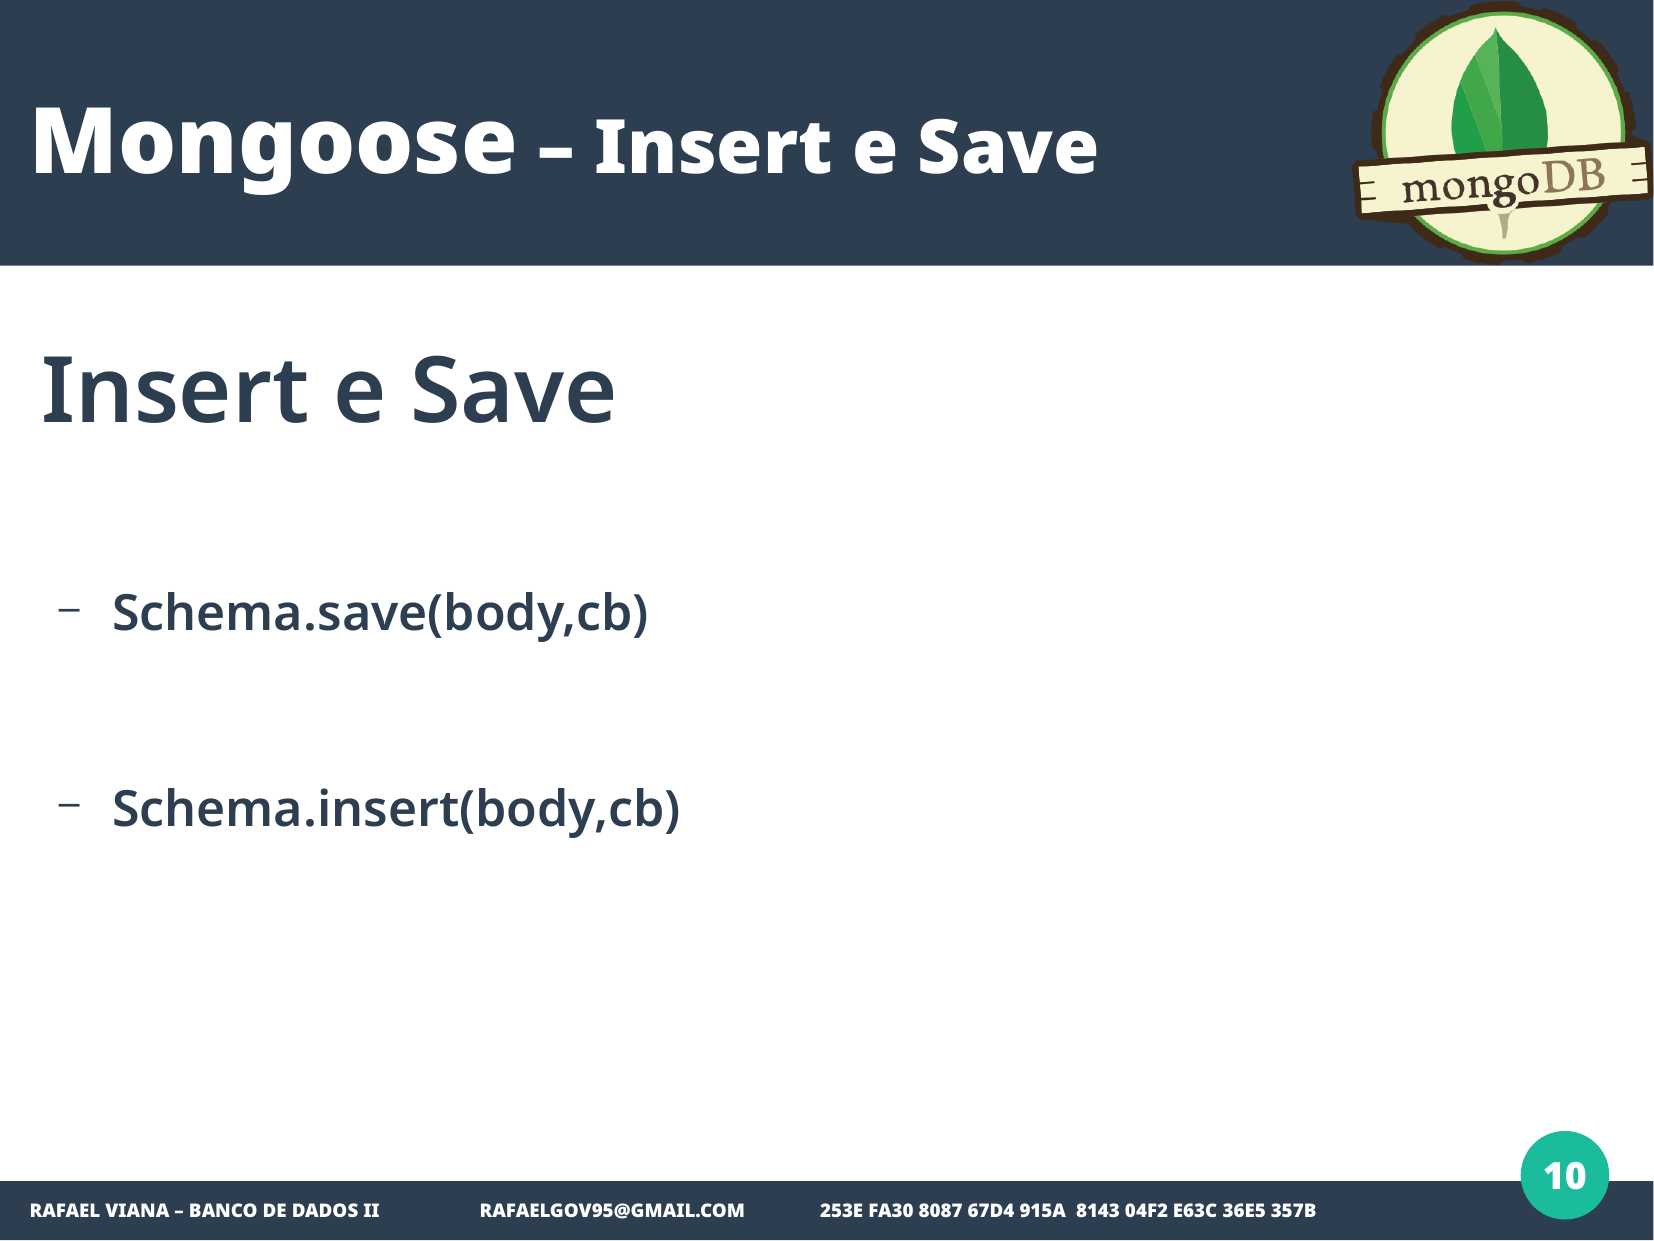

# Mongoose – Insert e Save
Insert e Save
Schema.save(body,cb)
Schema.insert(body,cb)
10
RAFAEL VIANA – BANCO DE DADOS II RAFAELGOV95@GMAIL.COM 253E FA30 8087 67D4 915A 8143 04F2 E63C 36E5 357B